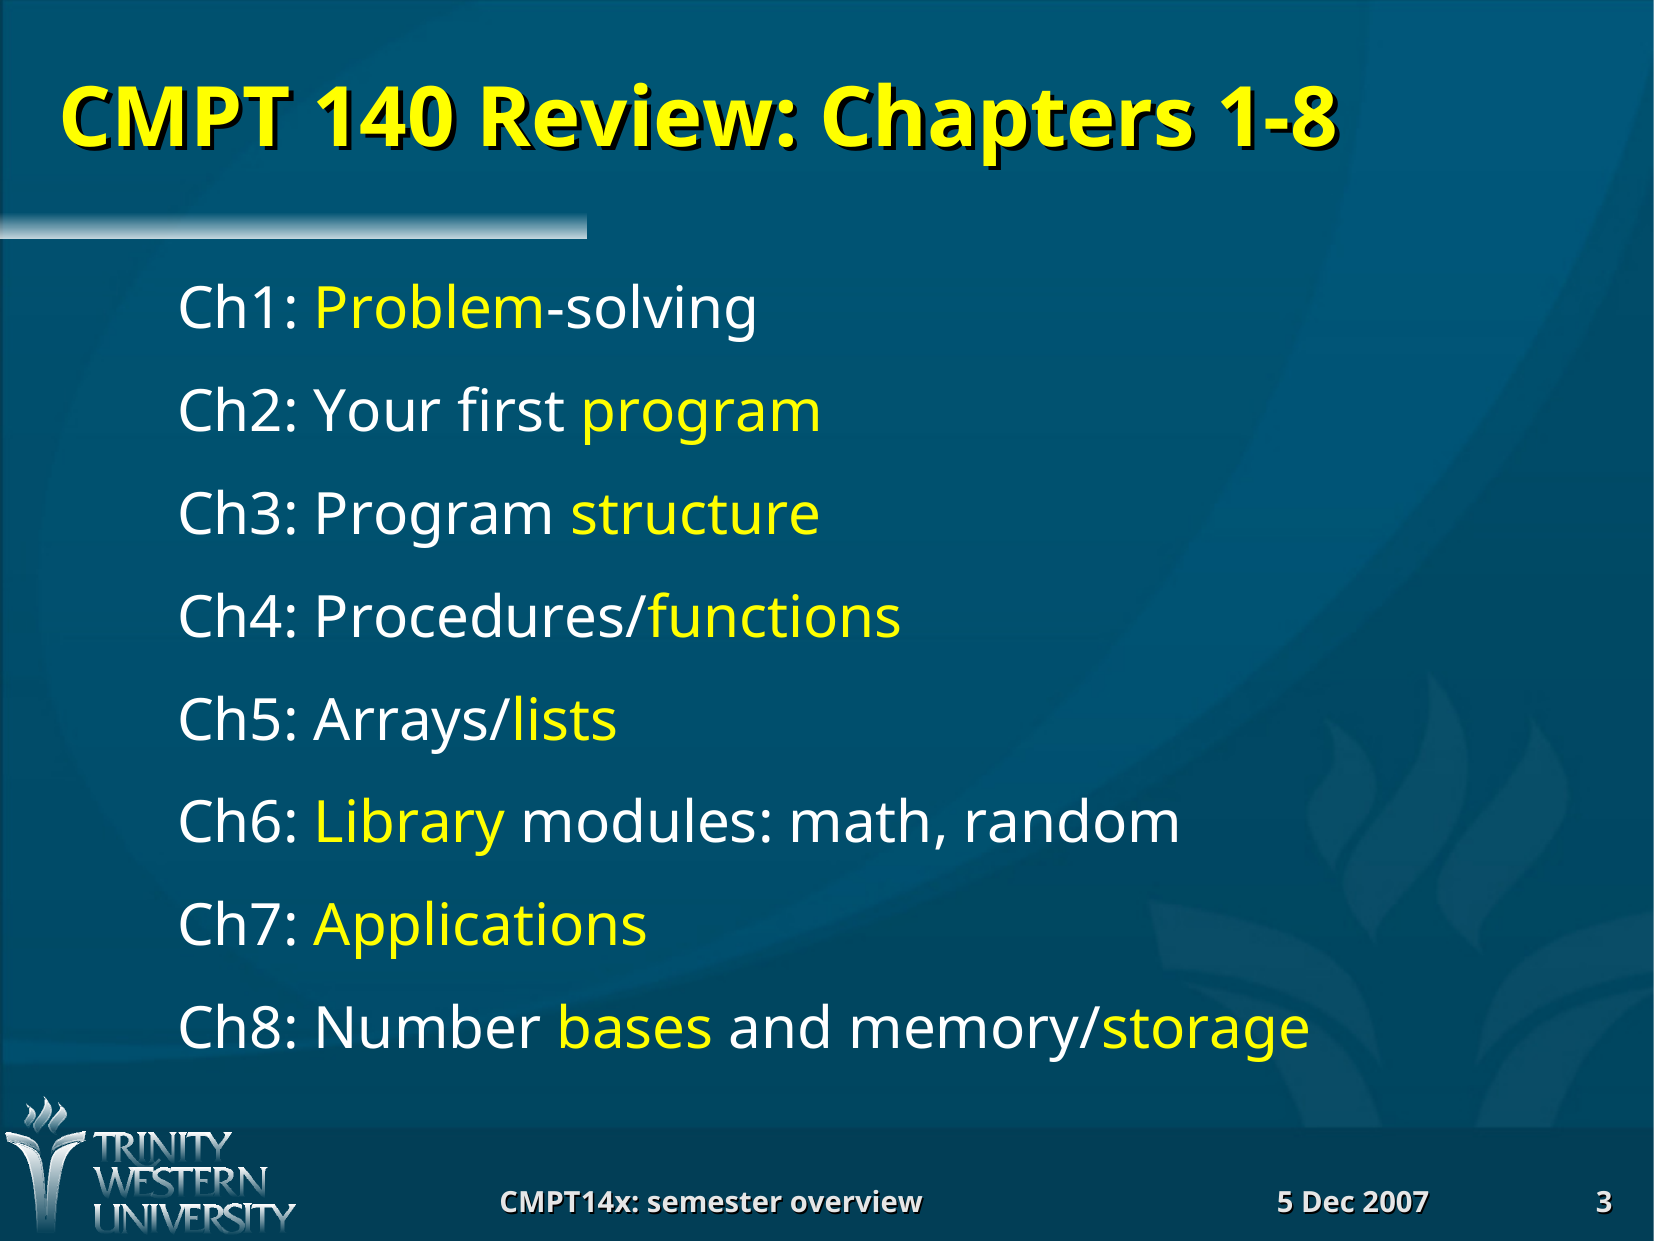

# CMPT 140 Review: Chapters 1-8
Ch1: Problem-solving
Ch2: Your first program
Ch3: Program structure
Ch4: Procedures/functions
Ch5: Arrays/lists
Ch6: Library modules: math, random
Ch7: Applications
Ch8: Number bases and memory/storage
CMPT14x: semester overview
5 Dec 2007
3